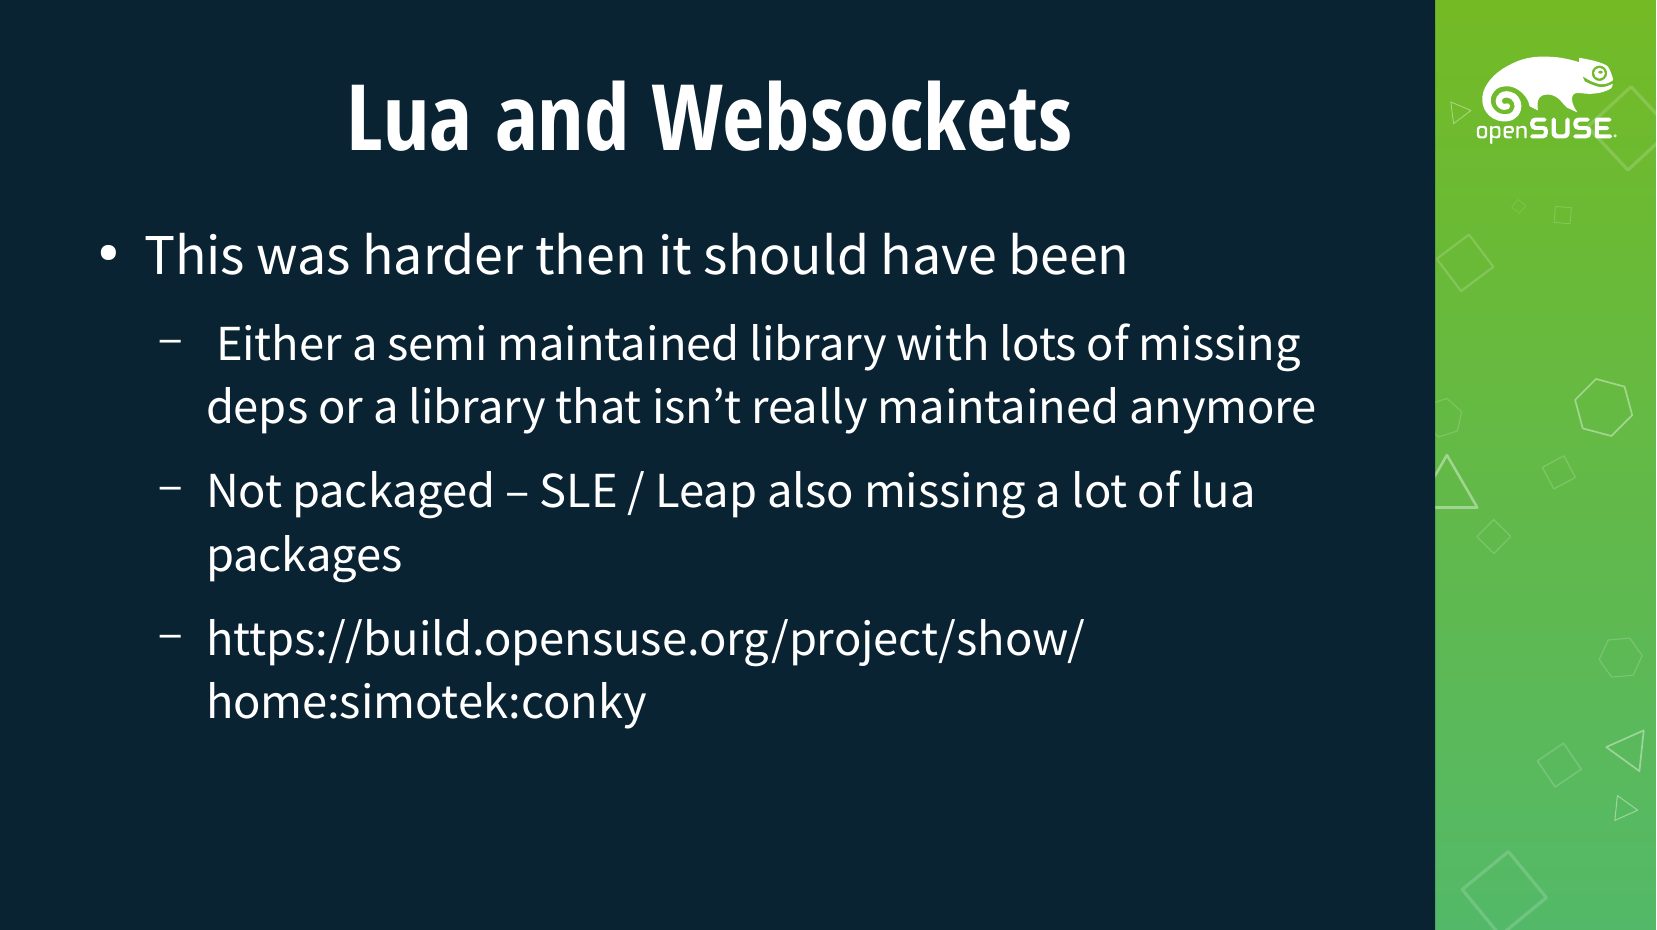

# Lua and Websockets
This was harder then it should have been
 Either a semi maintained library with lots of missing deps or a library that isn’t really maintained anymore
Not packaged – SLE / Leap also missing a lot of lua packages
https://build.opensuse.org/project/show/home:simotek:conky